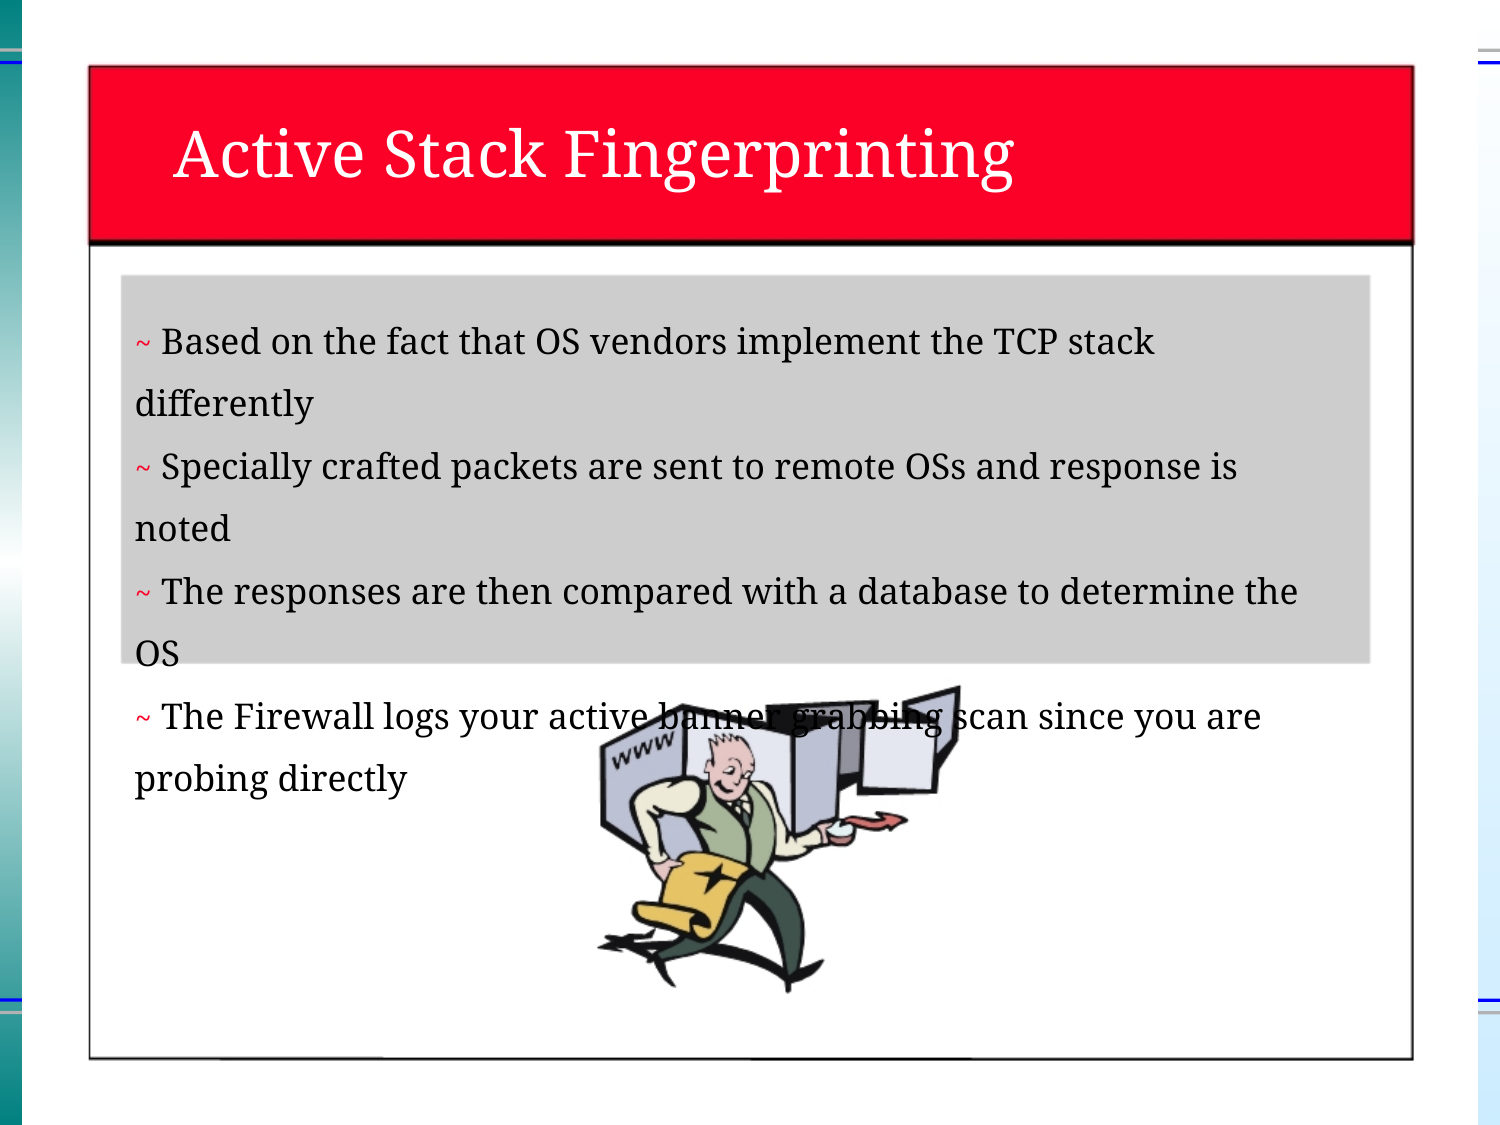

Active Stack Fingerprinting
~ Based on the fact that OS vendors implement the TCP stack differently
~ Specially crafted packets are sent to remote OSs and response is noted
~ The responses are then compared with a database to determine the OS
~ The Firewall logs your active banner grabbing scan since you are probing directly